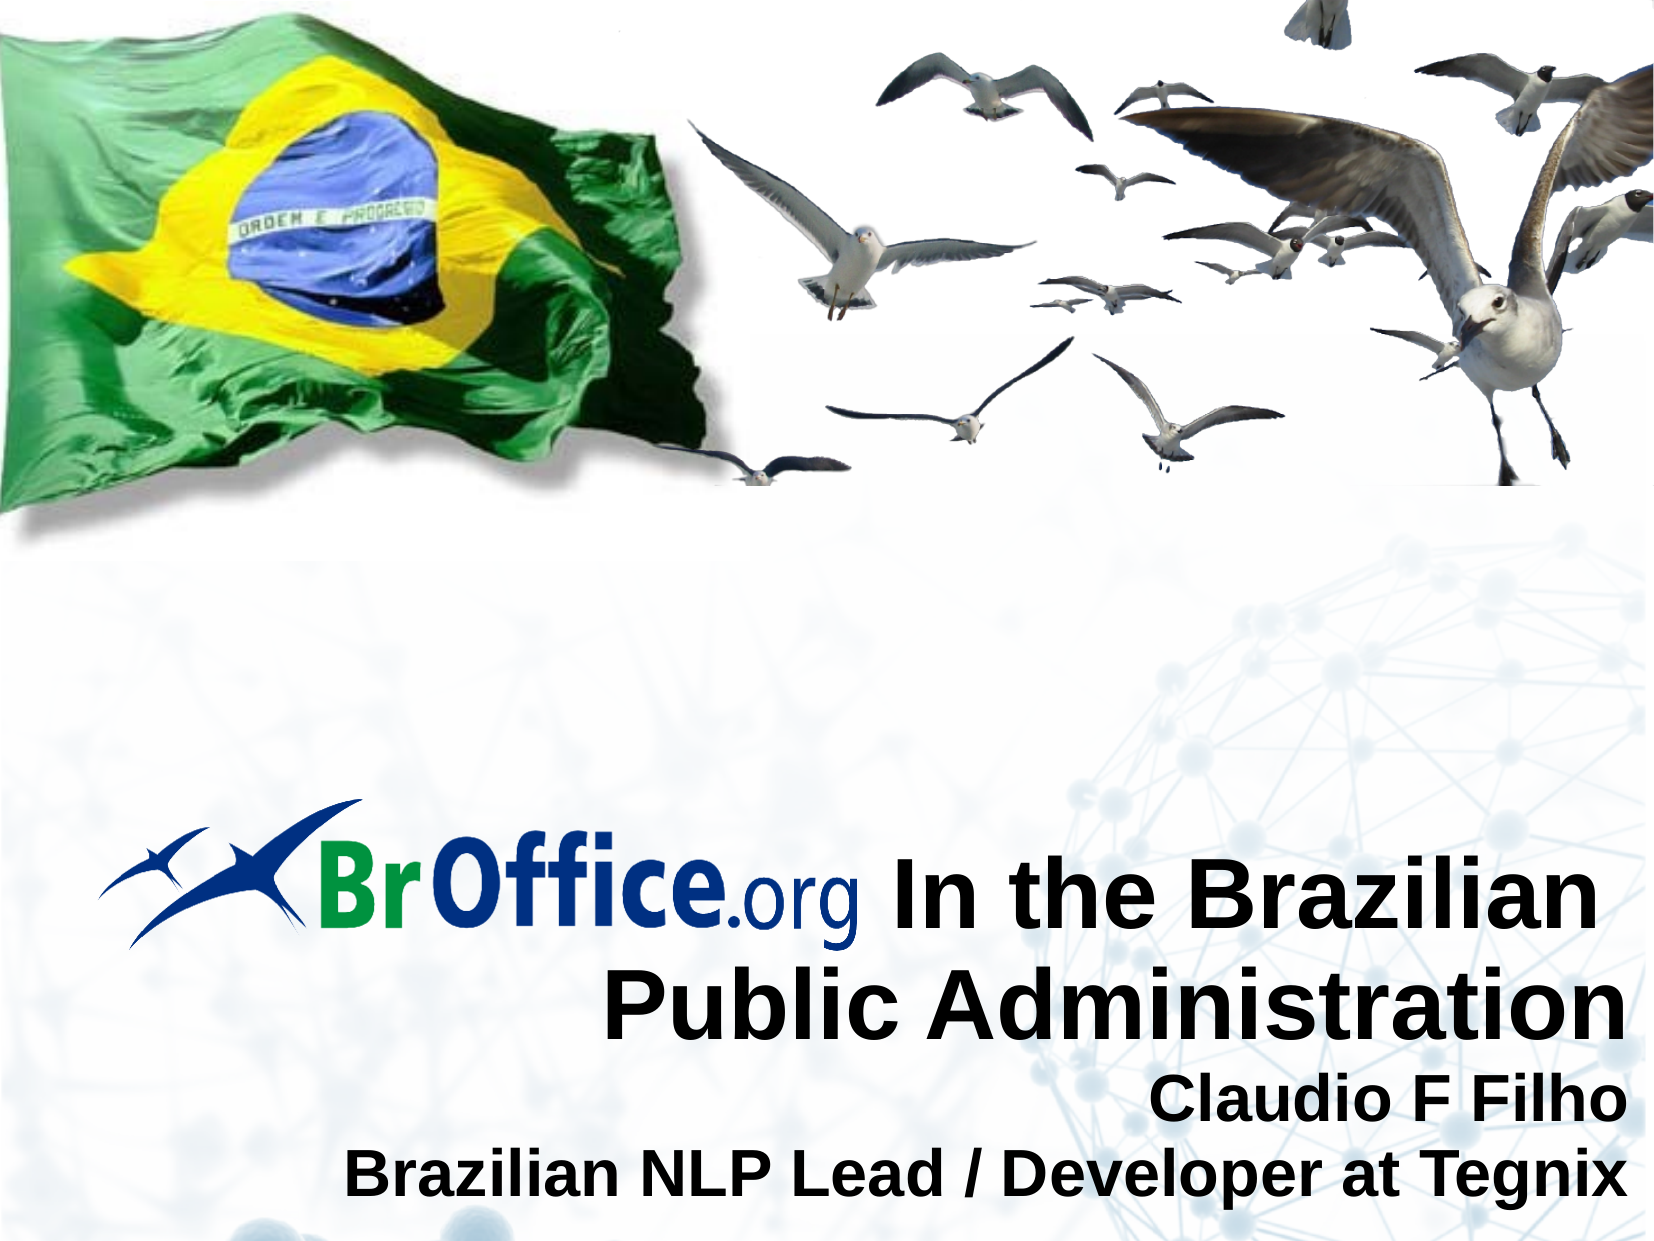

In the Brazilian
Public Administration
Claudio F Filho
Brazilian NLP Lead / Developer at Tegnix